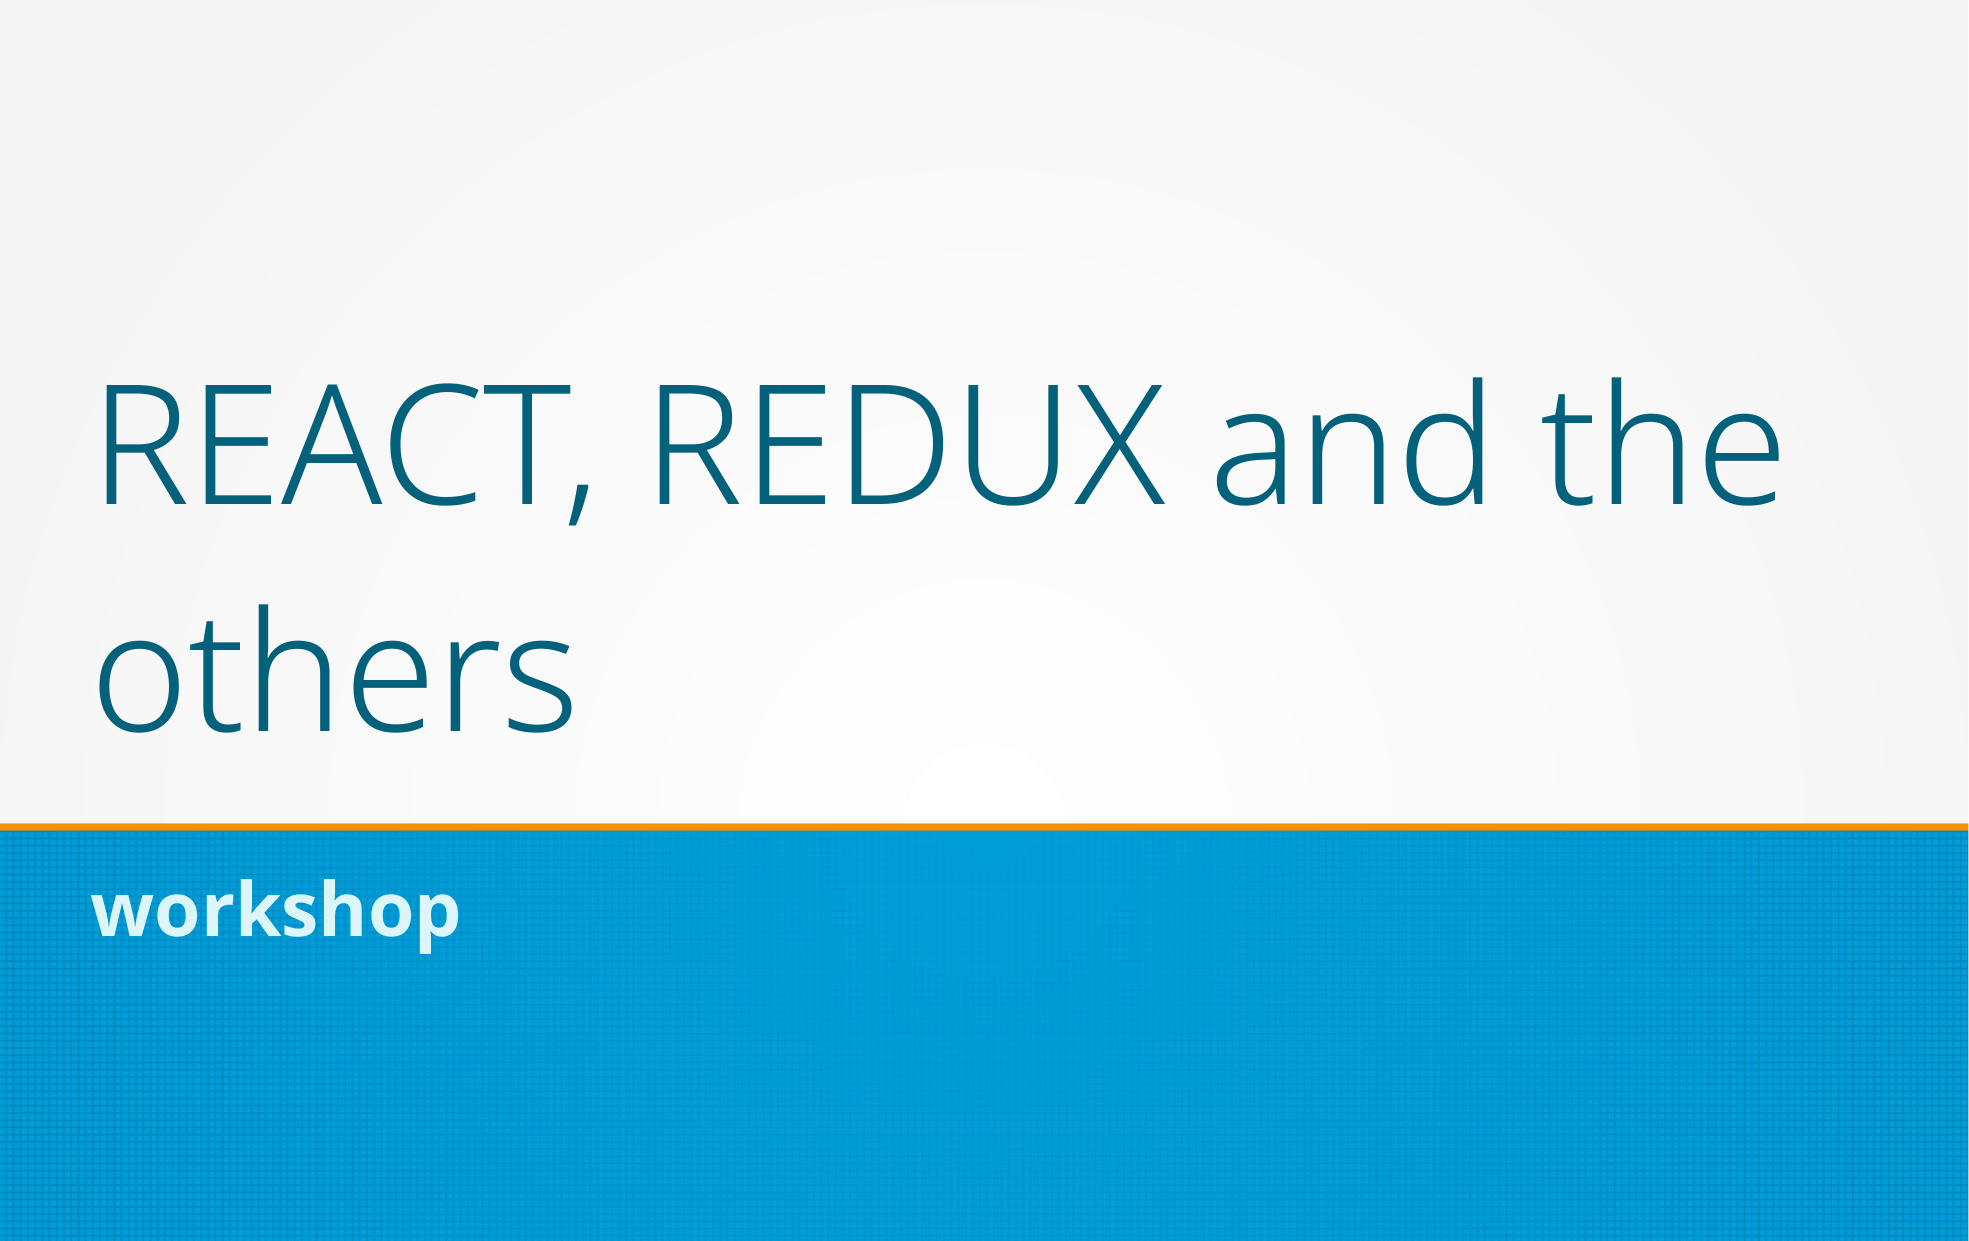

# REACT, REDUX and the others
workshop